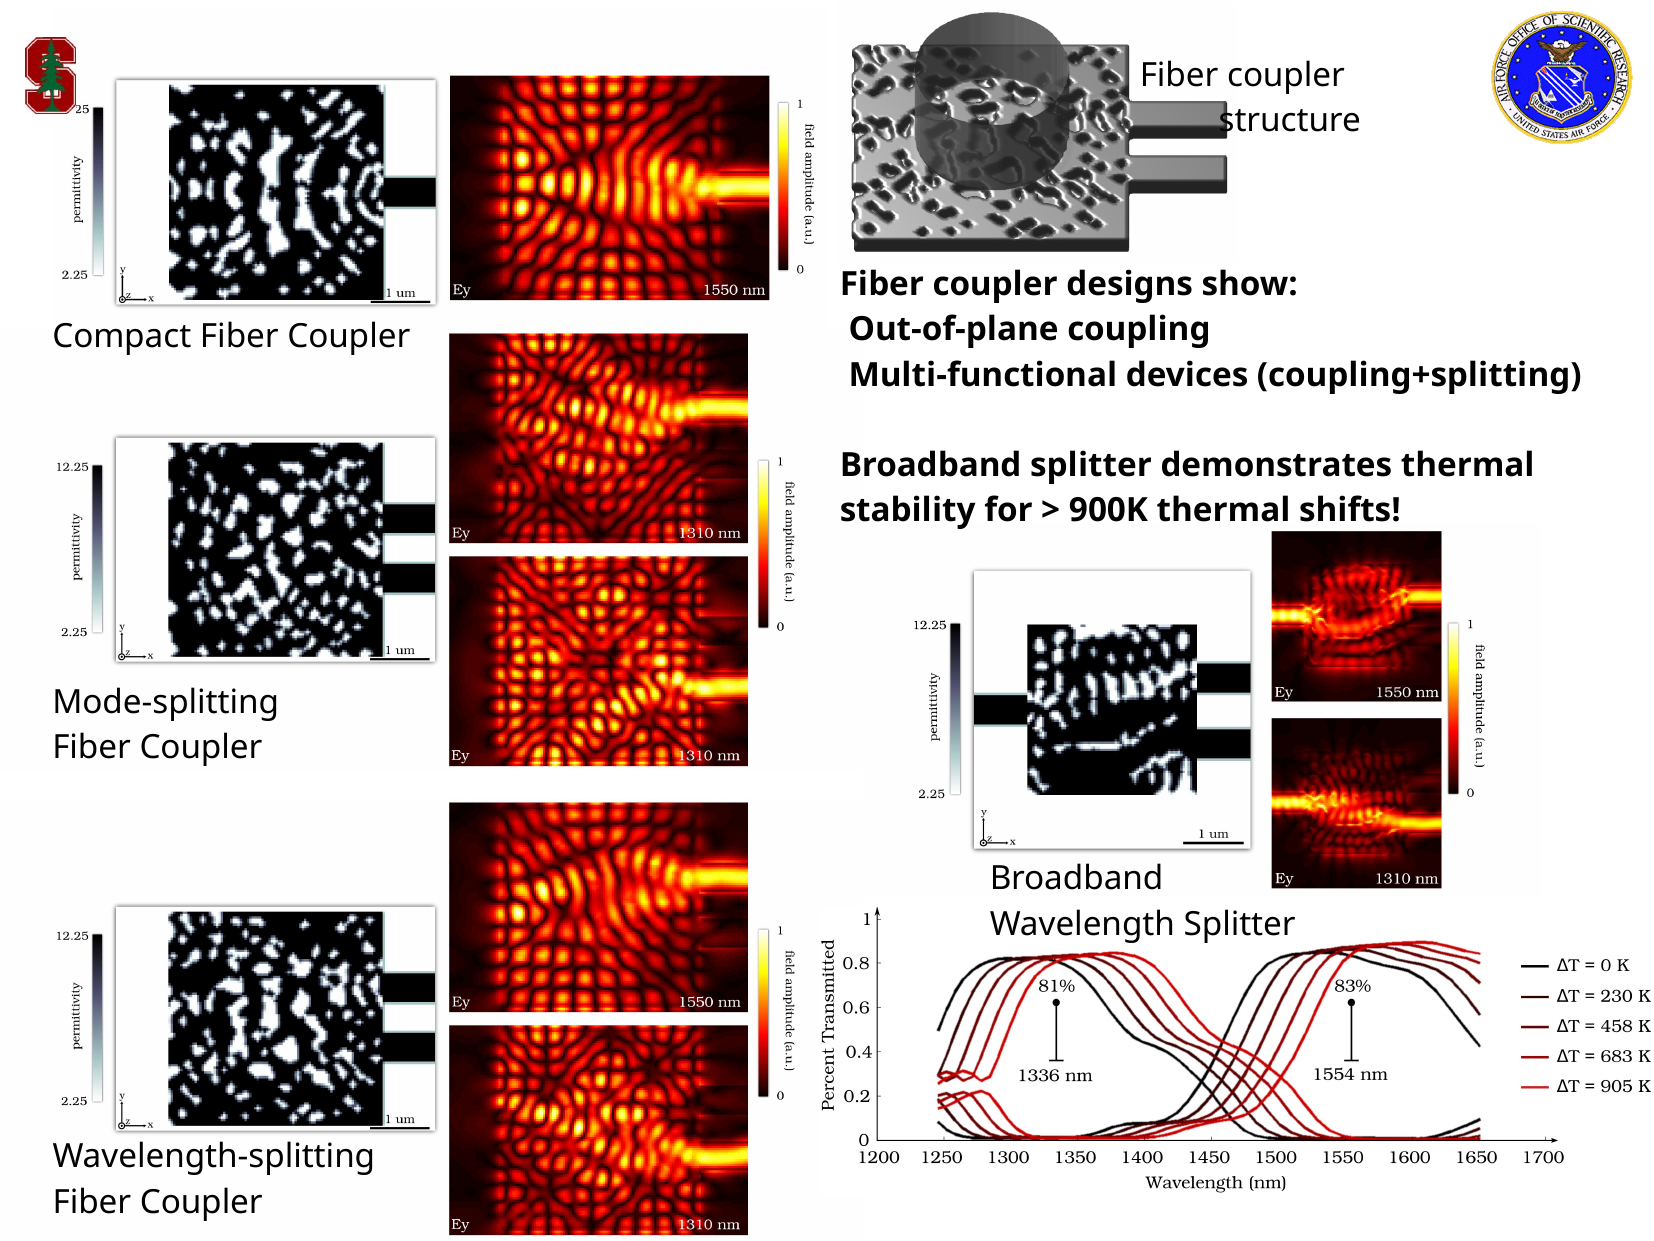

Fiber coupler
 structure
Fiber coupler designs show:
 Out-of-plane coupling
 Multi-functional devices (coupling+splitting)
Broadband splitter demonstrates thermal stability for > 900K thermal shifts!
Compact Fiber Coupler
Mode-splitting
Fiber Coupler
Broadband
Wavelength Splitter
Wavelength-splitting
Fiber Coupler